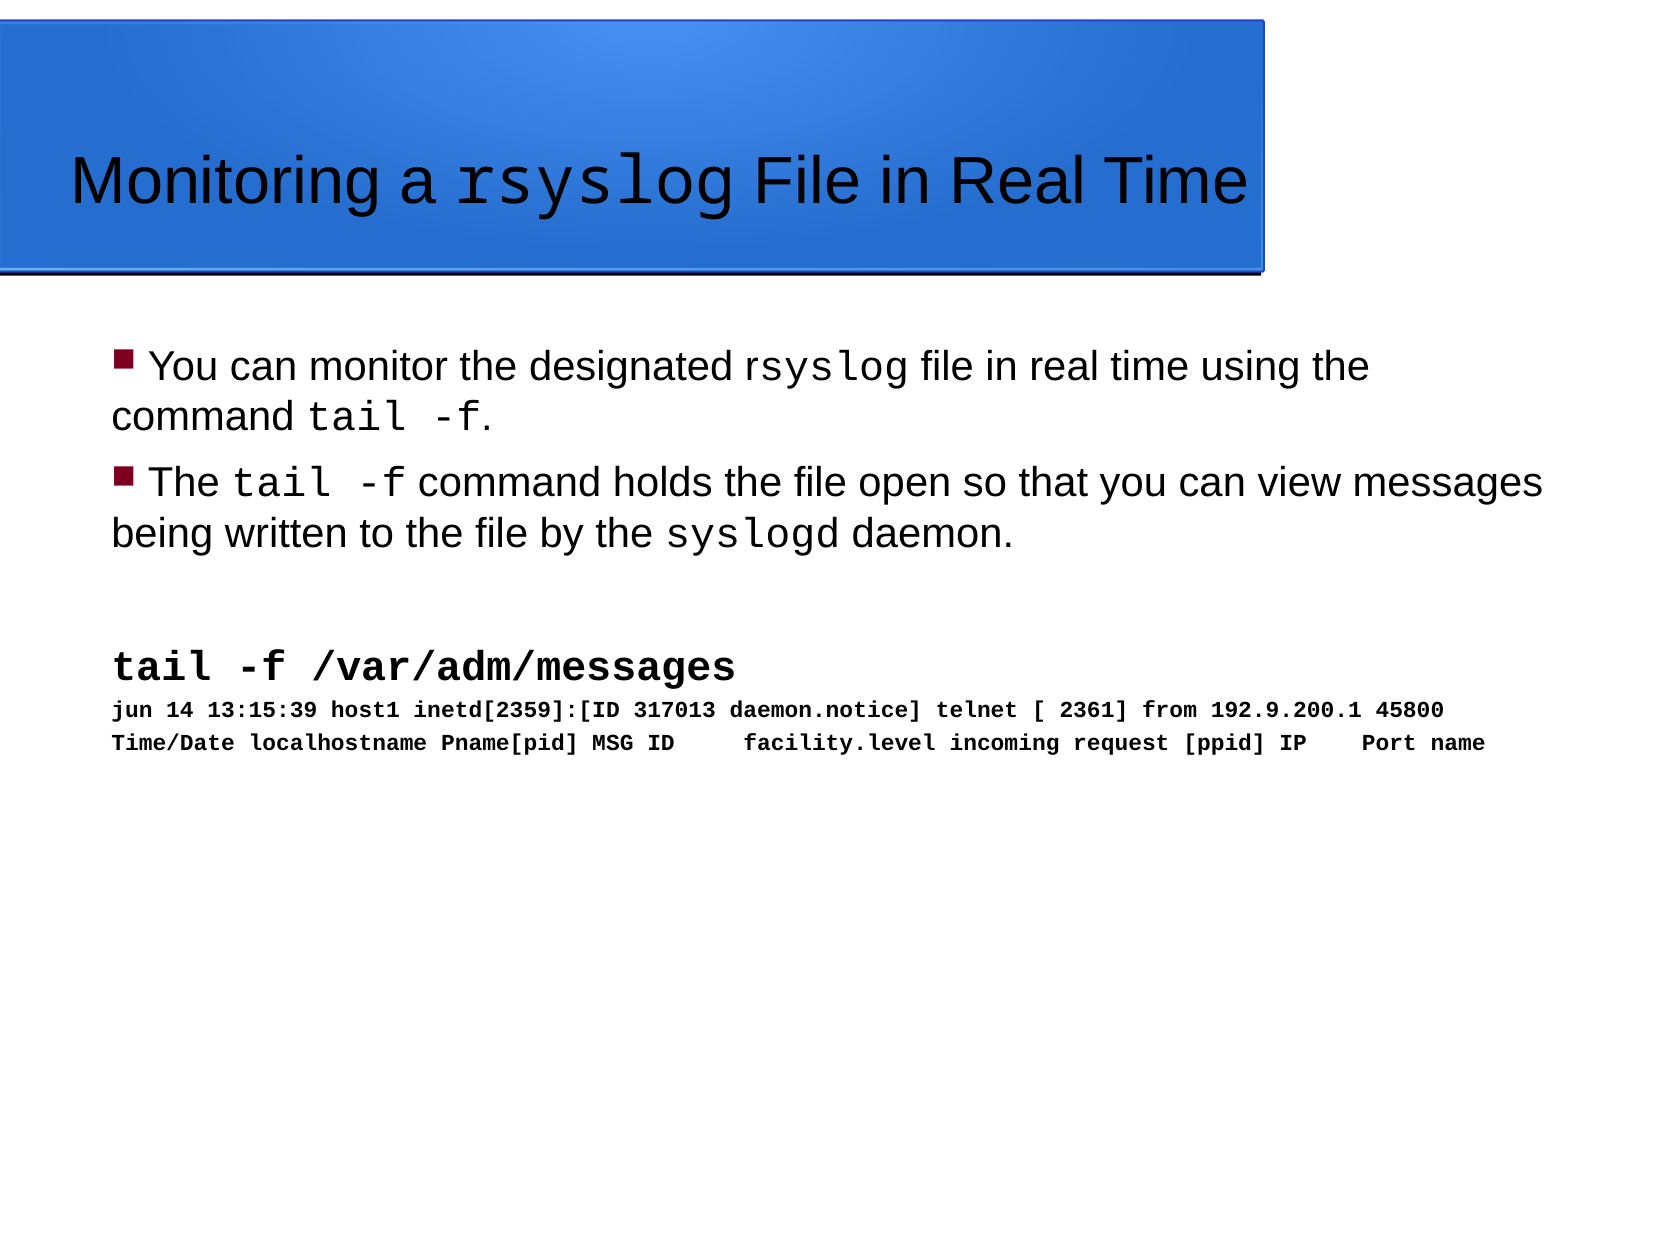

# Monitoring a rsyslog File in Real Time
 You can monitor the designated rsyslog file in real time using the command tail -f.
 The tail -f command holds the file open so that you can view messages being written to the file by the syslogd daemon.
tail -f /var/adm/messages
jun 14 13:15:39 host1 inetd[2359]:[ID 317013 daemon.notice] telnet [ 2361] from 192.9.200.1 45800
Time/Date localhostname Pname[pid] MSG ID facility.level incoming request [ppid] IP Port name